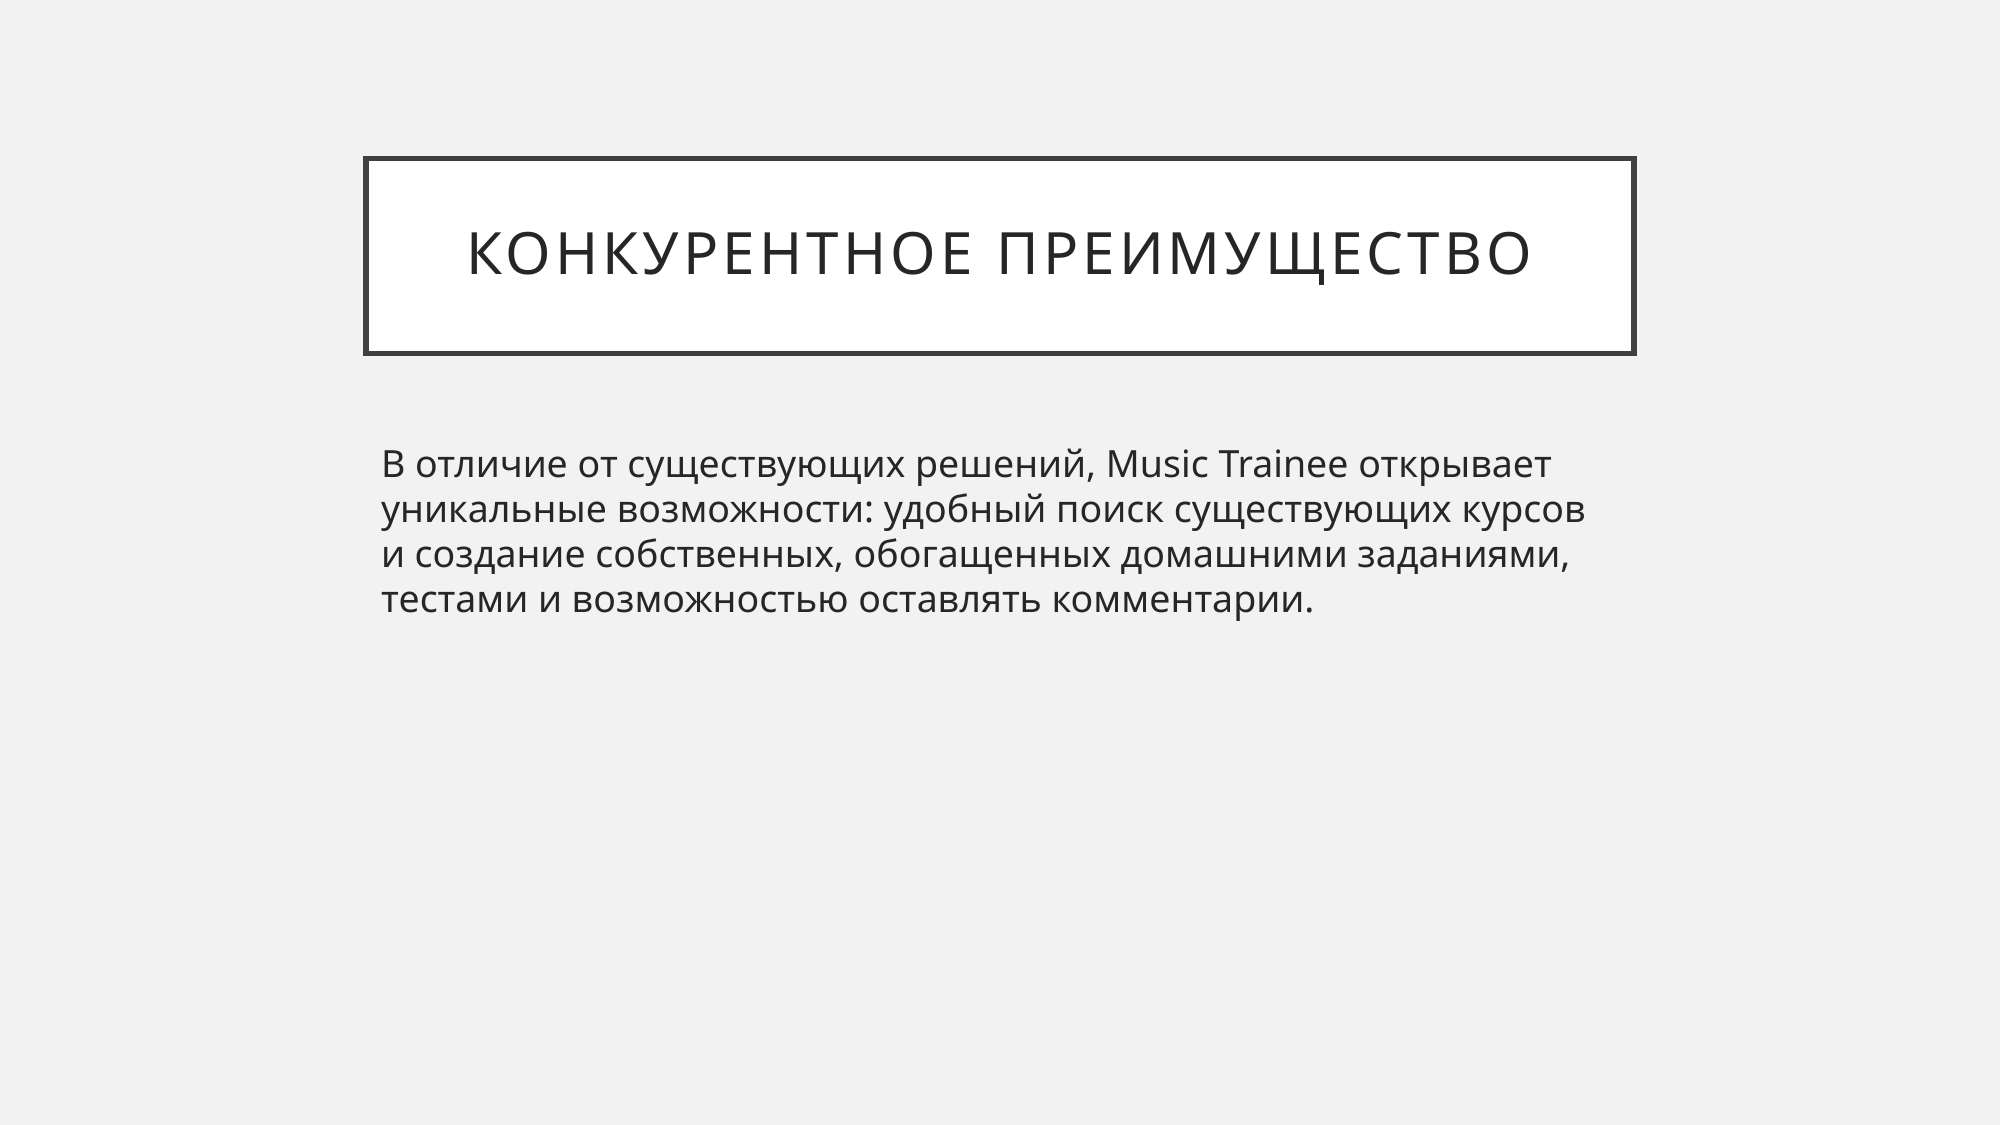

# Конкурентное преимущество
В отличие от существующих решений, Music Trainee открывает уникальные возможности: удобный поиск существующих курсов и создание собственных, обогащенных домашними заданиями, тестами и возможностью оставлять комментарии.